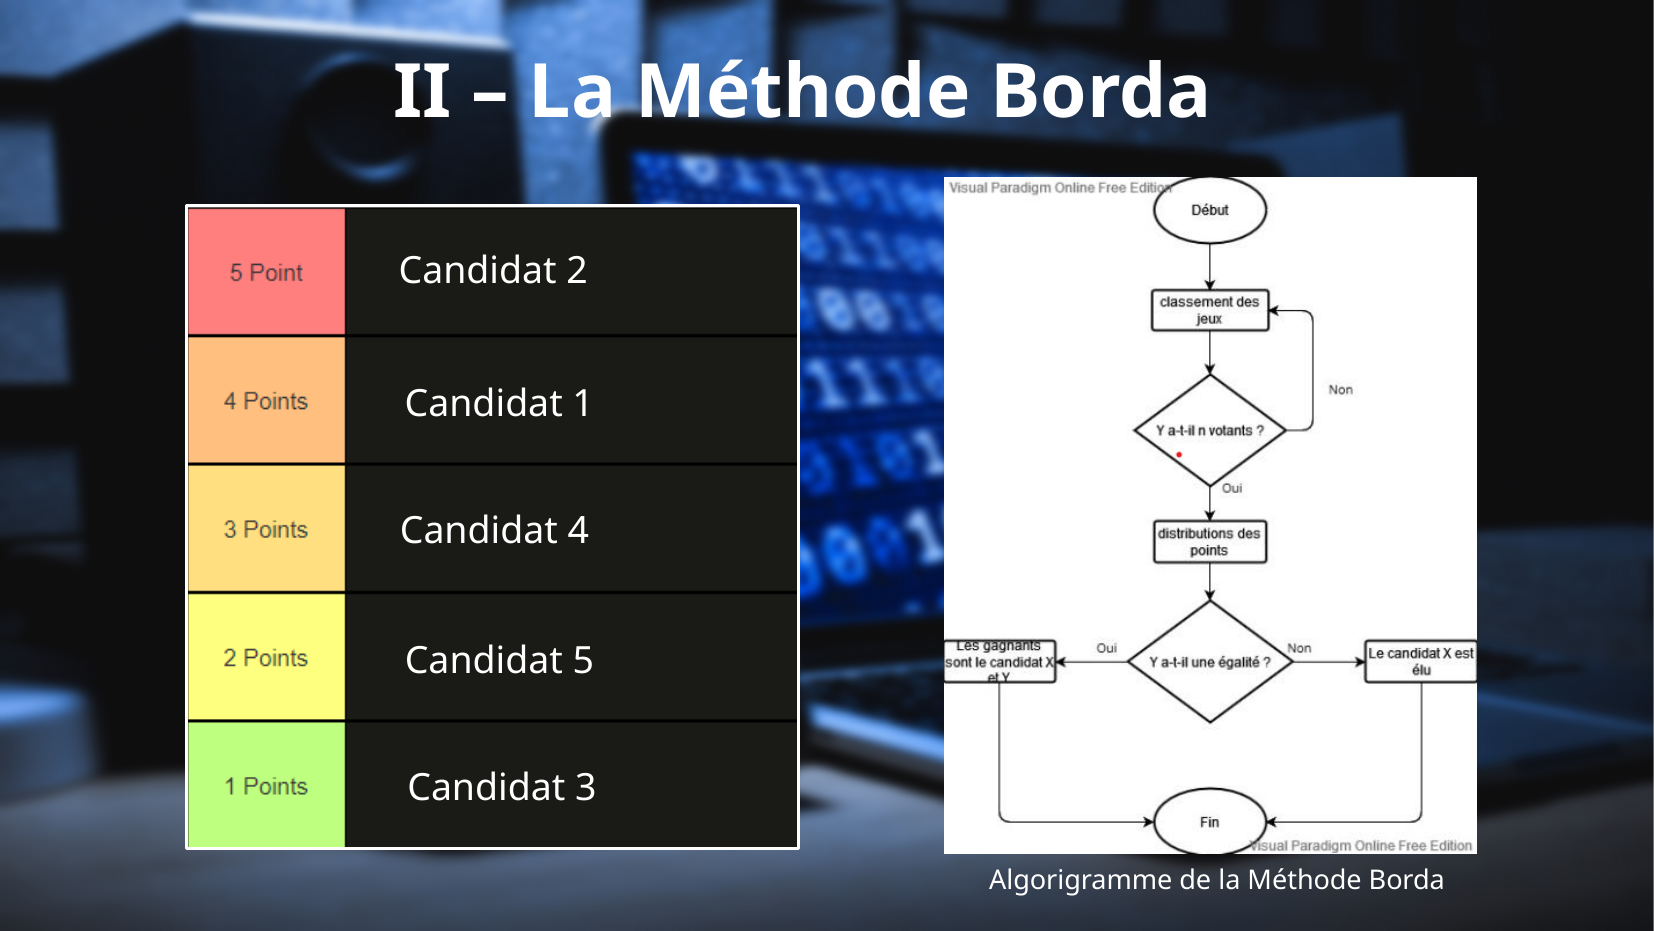

# II – La Méthode Borda
Candidat 2
Candidat 1
Candidat 4
Candidat 5
Candidat 3
Algorigramme de la Méthode Borda